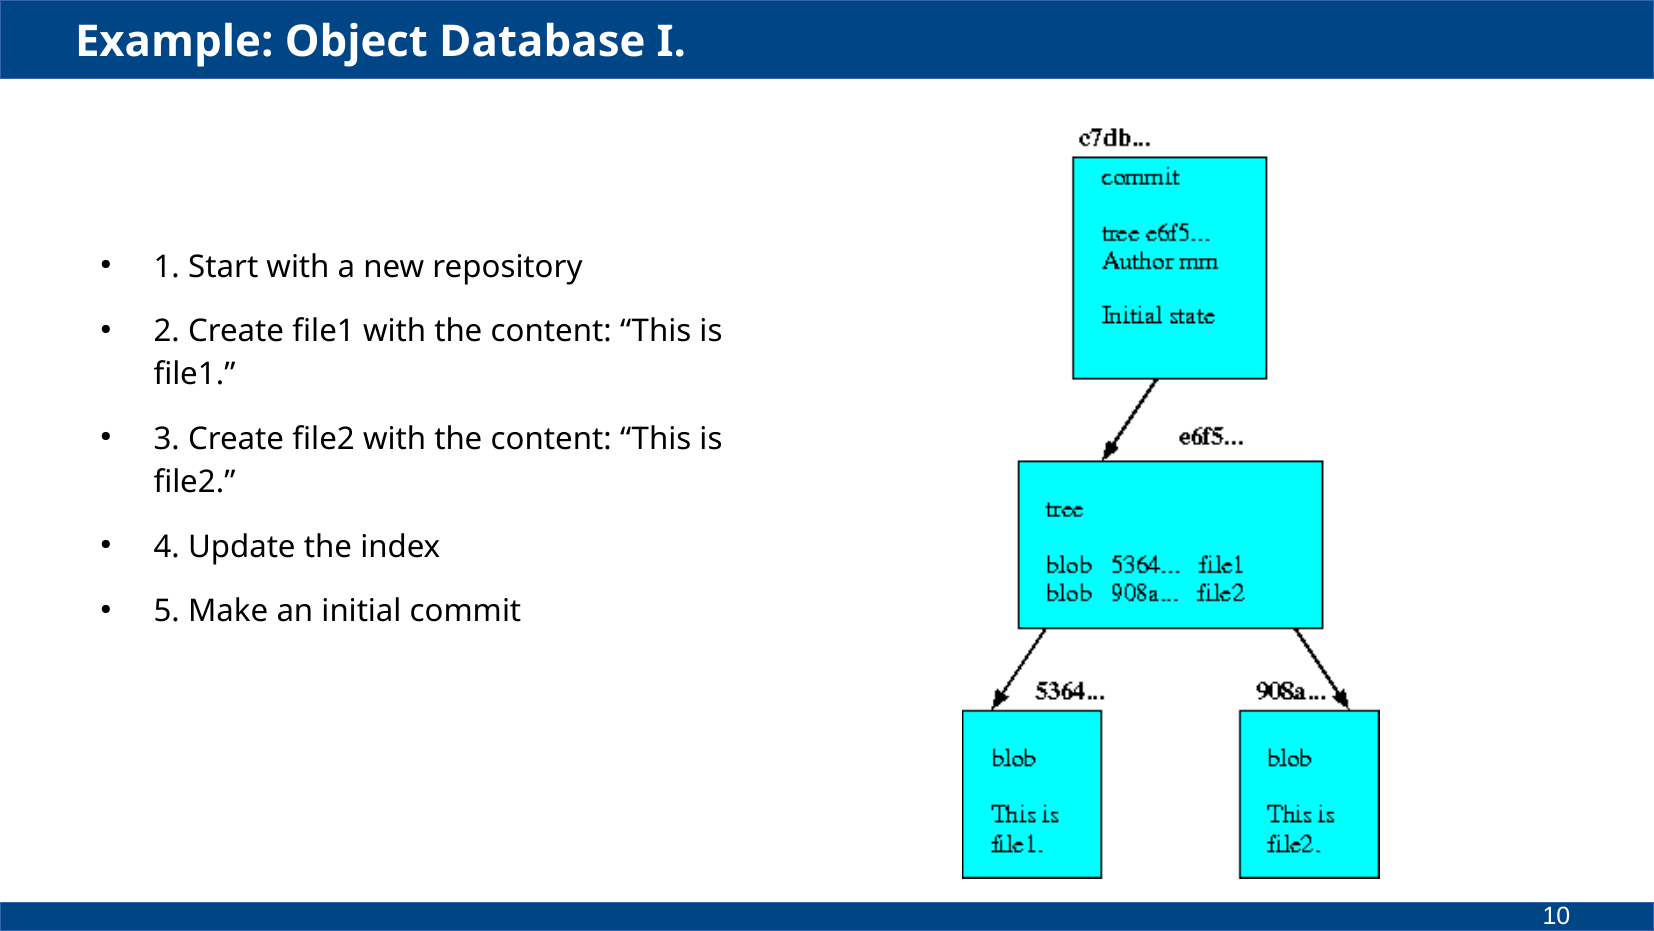

# Example: Object Database I.
1. Start with a new repository
2. Create file1 with the content: “This is file1.”
3. Create file2 with the content: “This is file2.”
4. Update the index
5. Make an initial commit
10